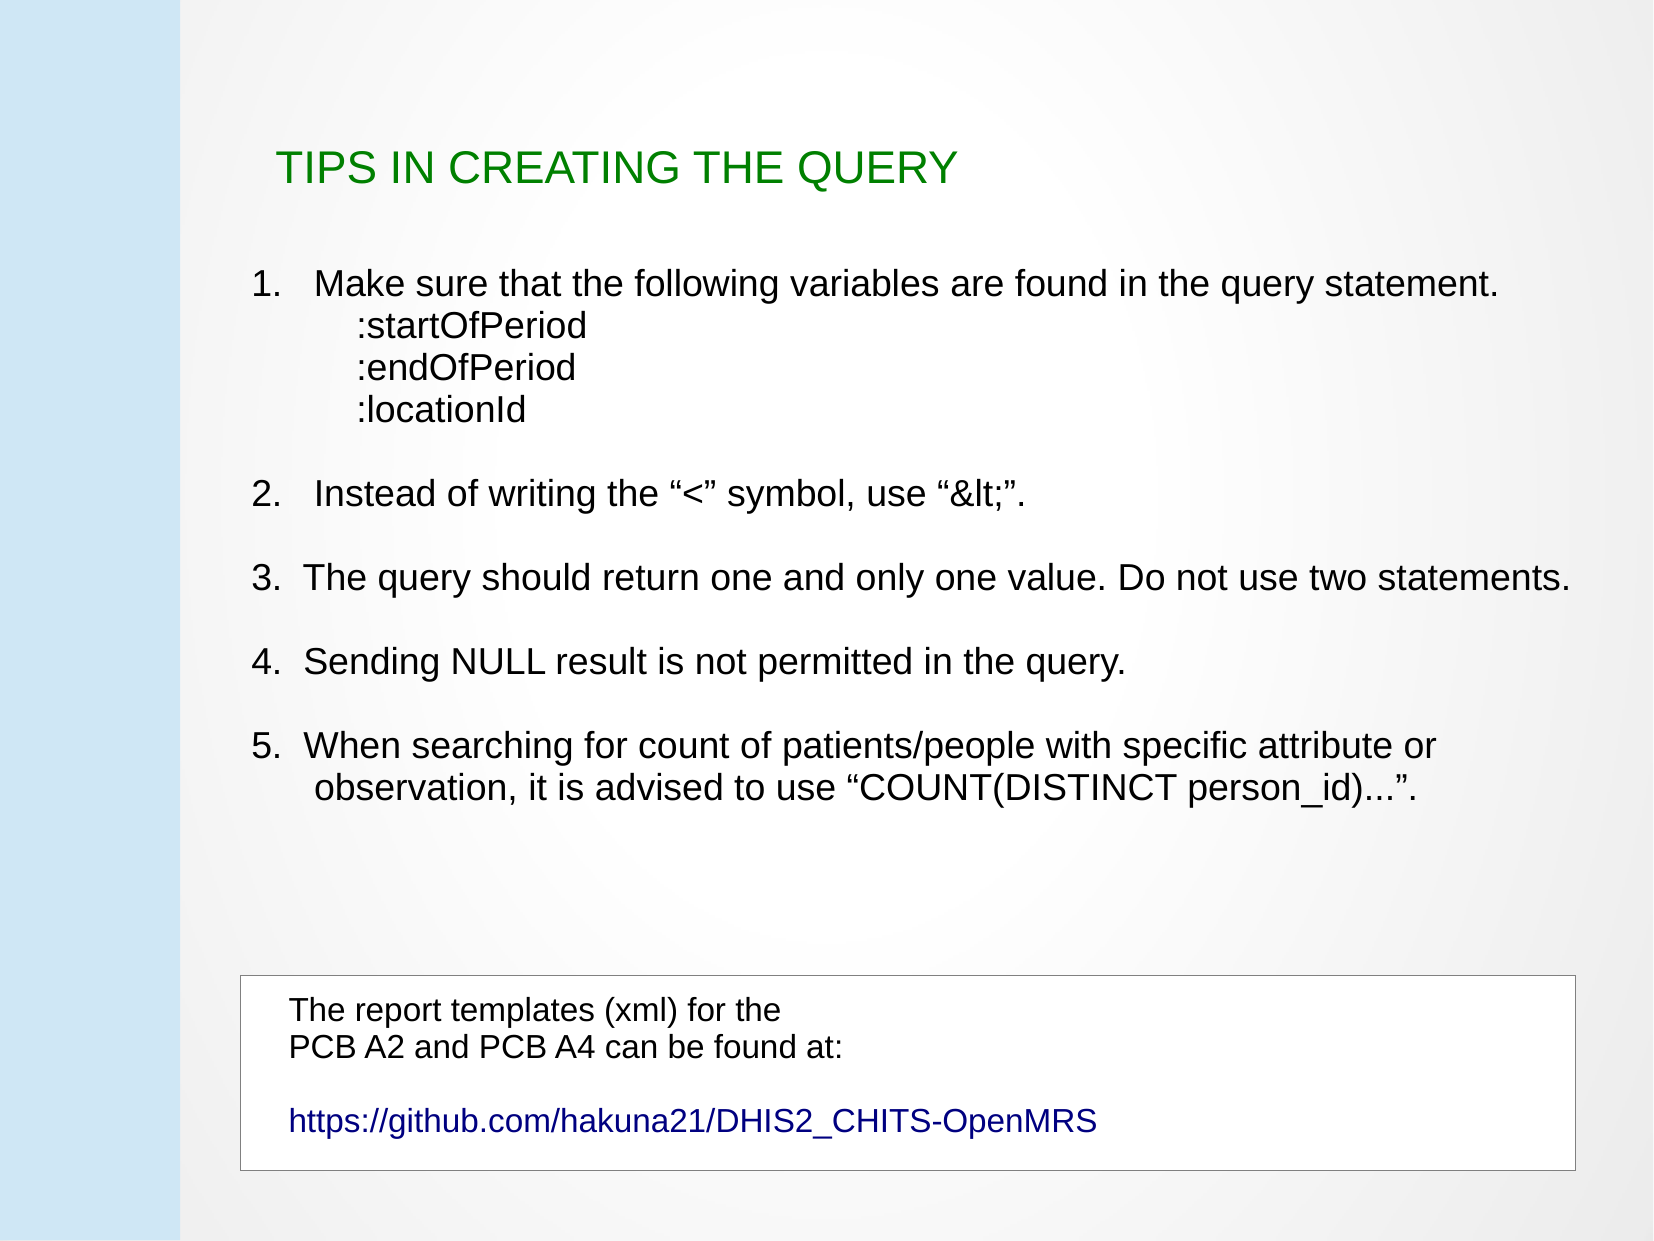

TIPS IN CREATING THE QUERY
1. Make sure that the following variables are found in the query statement.
 :startOfPeriod
 :endOfPeriod
 :locationId
2. Instead of writing the “<” symbol, use “&lt;”.
3. The query should return one and only one value. Do not use two statements.
4. Sending NULL result is not permitted in the query.
5. When searching for count of patients/people with specific attribute or
 observation, it is advised to use “COUNT(DISTINCT person_id)...”.
The report templates (xml) for the
PCB A2 and PCB A4 can be found at:
https://github.com/hakuna21/DHIS2_CHITS-OpenMRS